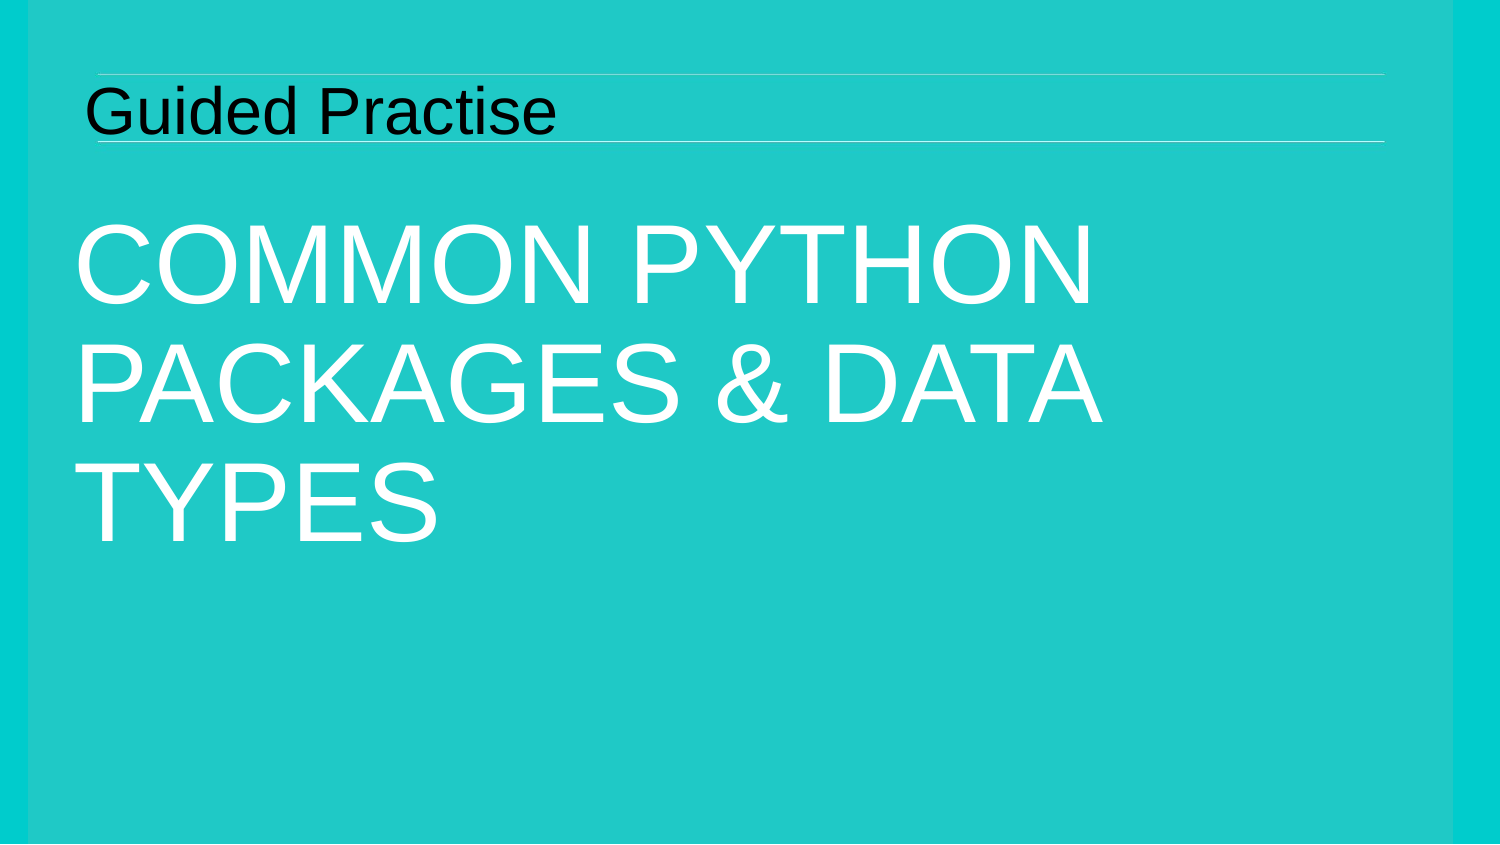

Guided Practise
COMMON PYTHON PACKAGES & DATA TYPES